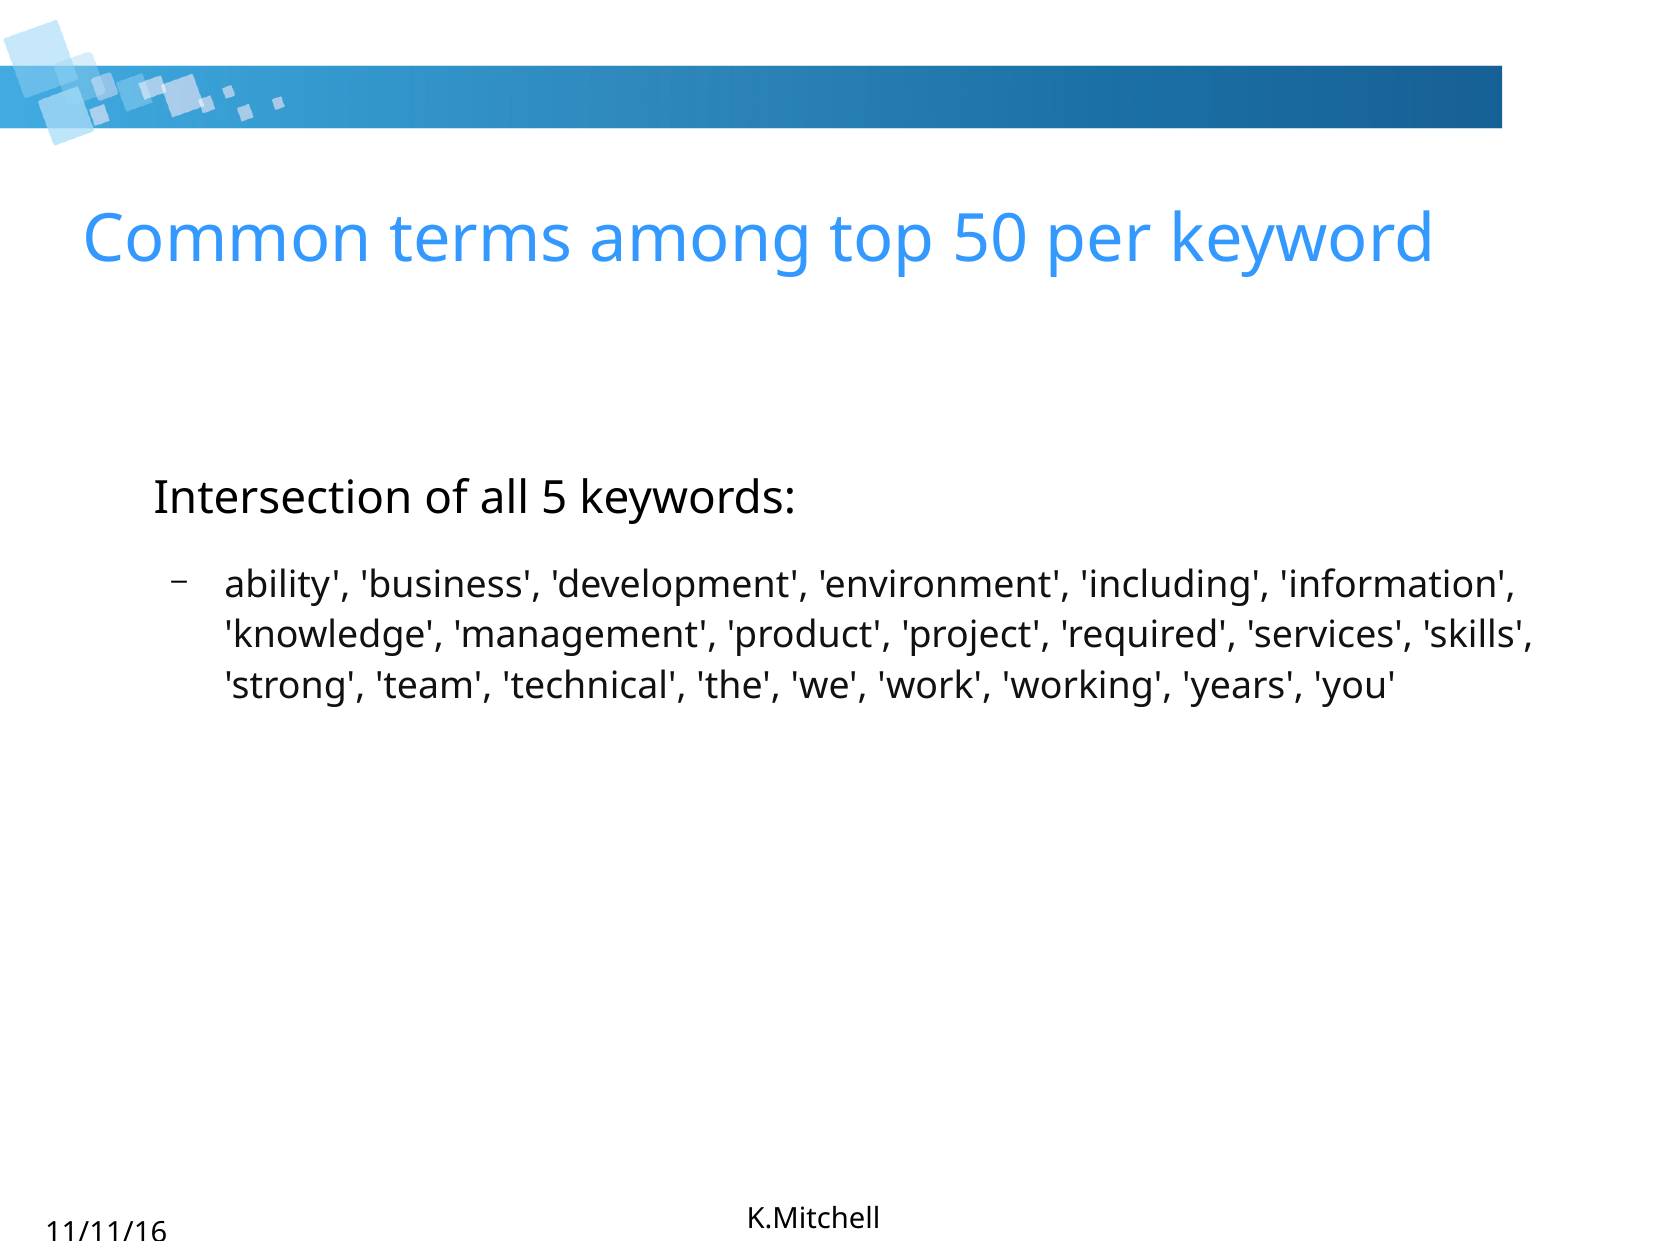

# Common terms among top 50 per keyword
Intersection of all 5 keywords:
ability', 'business', 'development', 'environment', 'including', 'information', 'knowledge', 'management', 'product', 'project', 'required', 'services', 'skills', 'strong', 'team', 'technical', 'the', 'we', 'work', 'working', 'years', 'you'
K.Mitchell